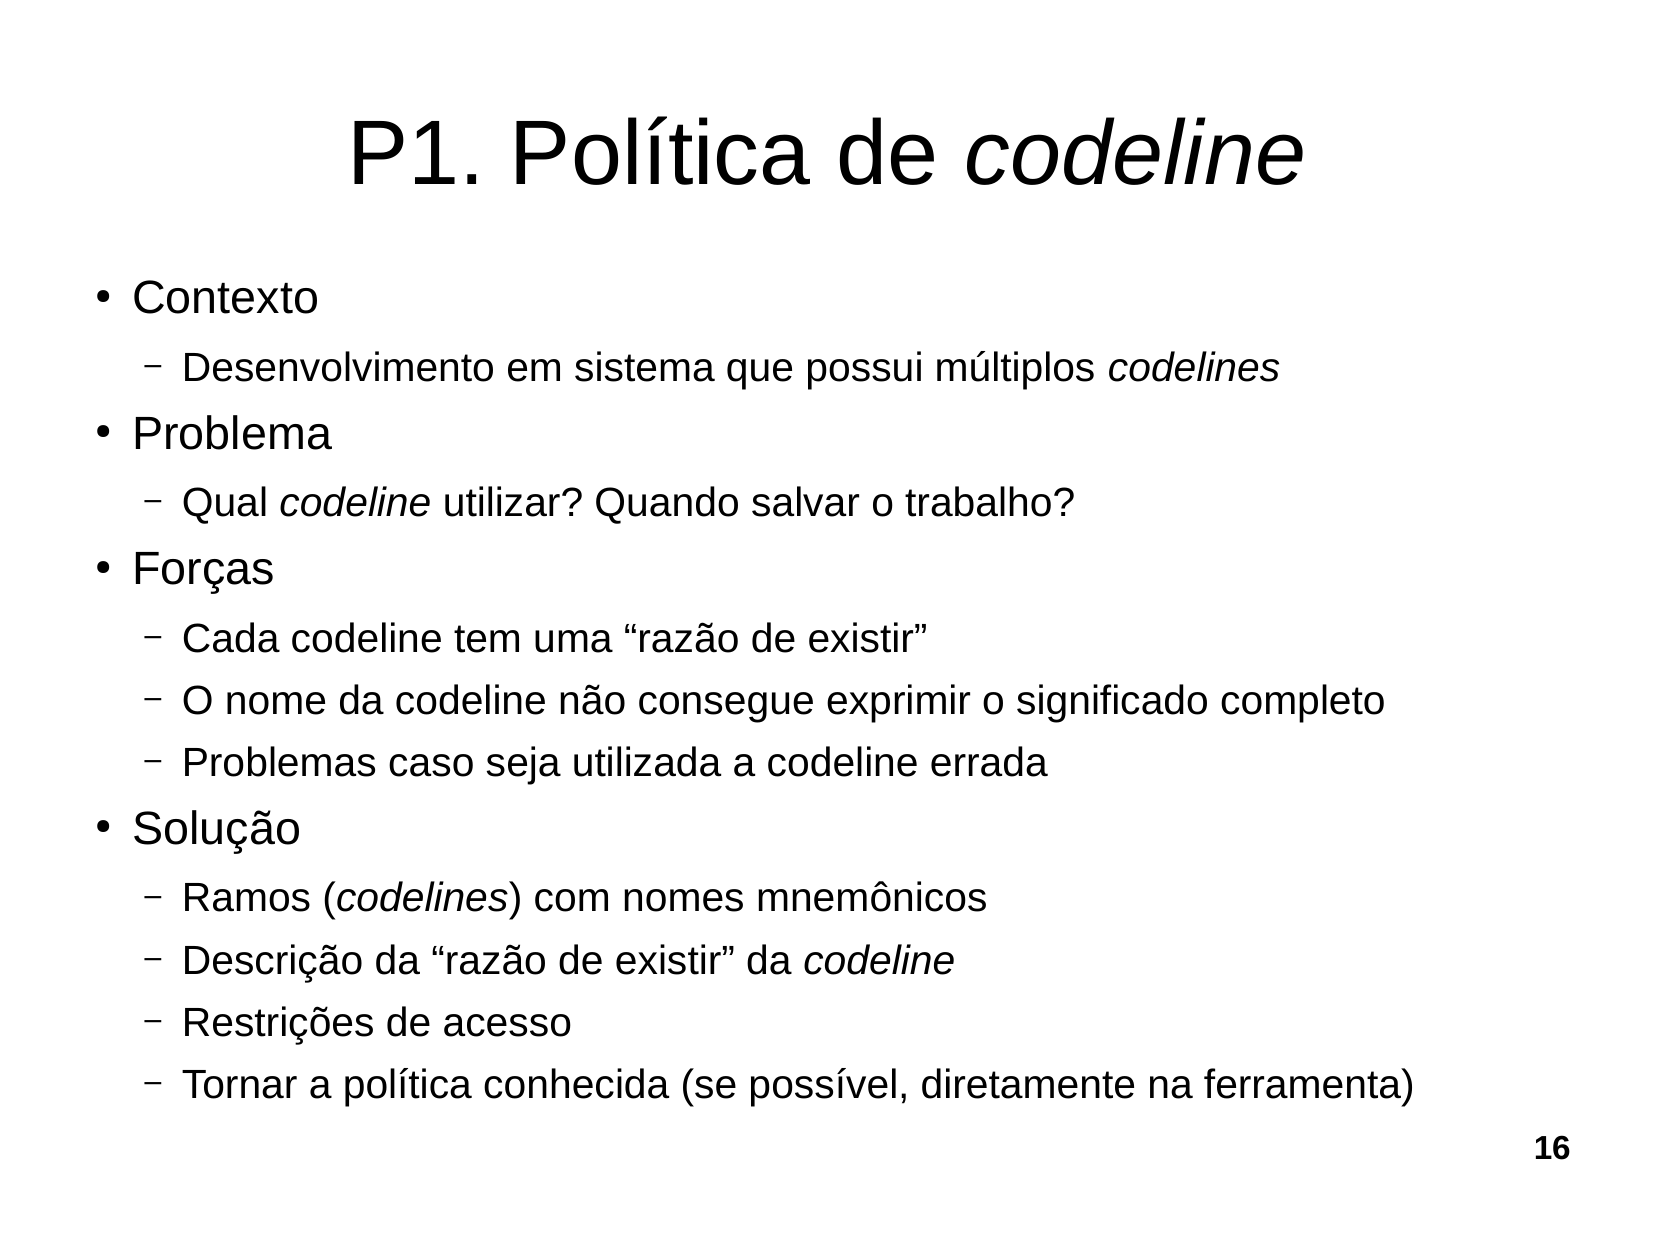

# P1. Política de codeline
Contexto
Desenvolvimento em sistema que possui múltiplos codelines
Problema
Qual codeline utilizar? Quando salvar o trabalho?
Forças
Cada codeline tem uma “razão de existir”
O nome da codeline não consegue exprimir o significado completo
Problemas caso seja utilizada a codeline errada
Solução
Ramos (codelines) com nomes mnemônicos
Descrição da “razão de existir” da codeline
Restrições de acesso
Tornar a política conhecida (se possível, diretamente na ferramenta)
16